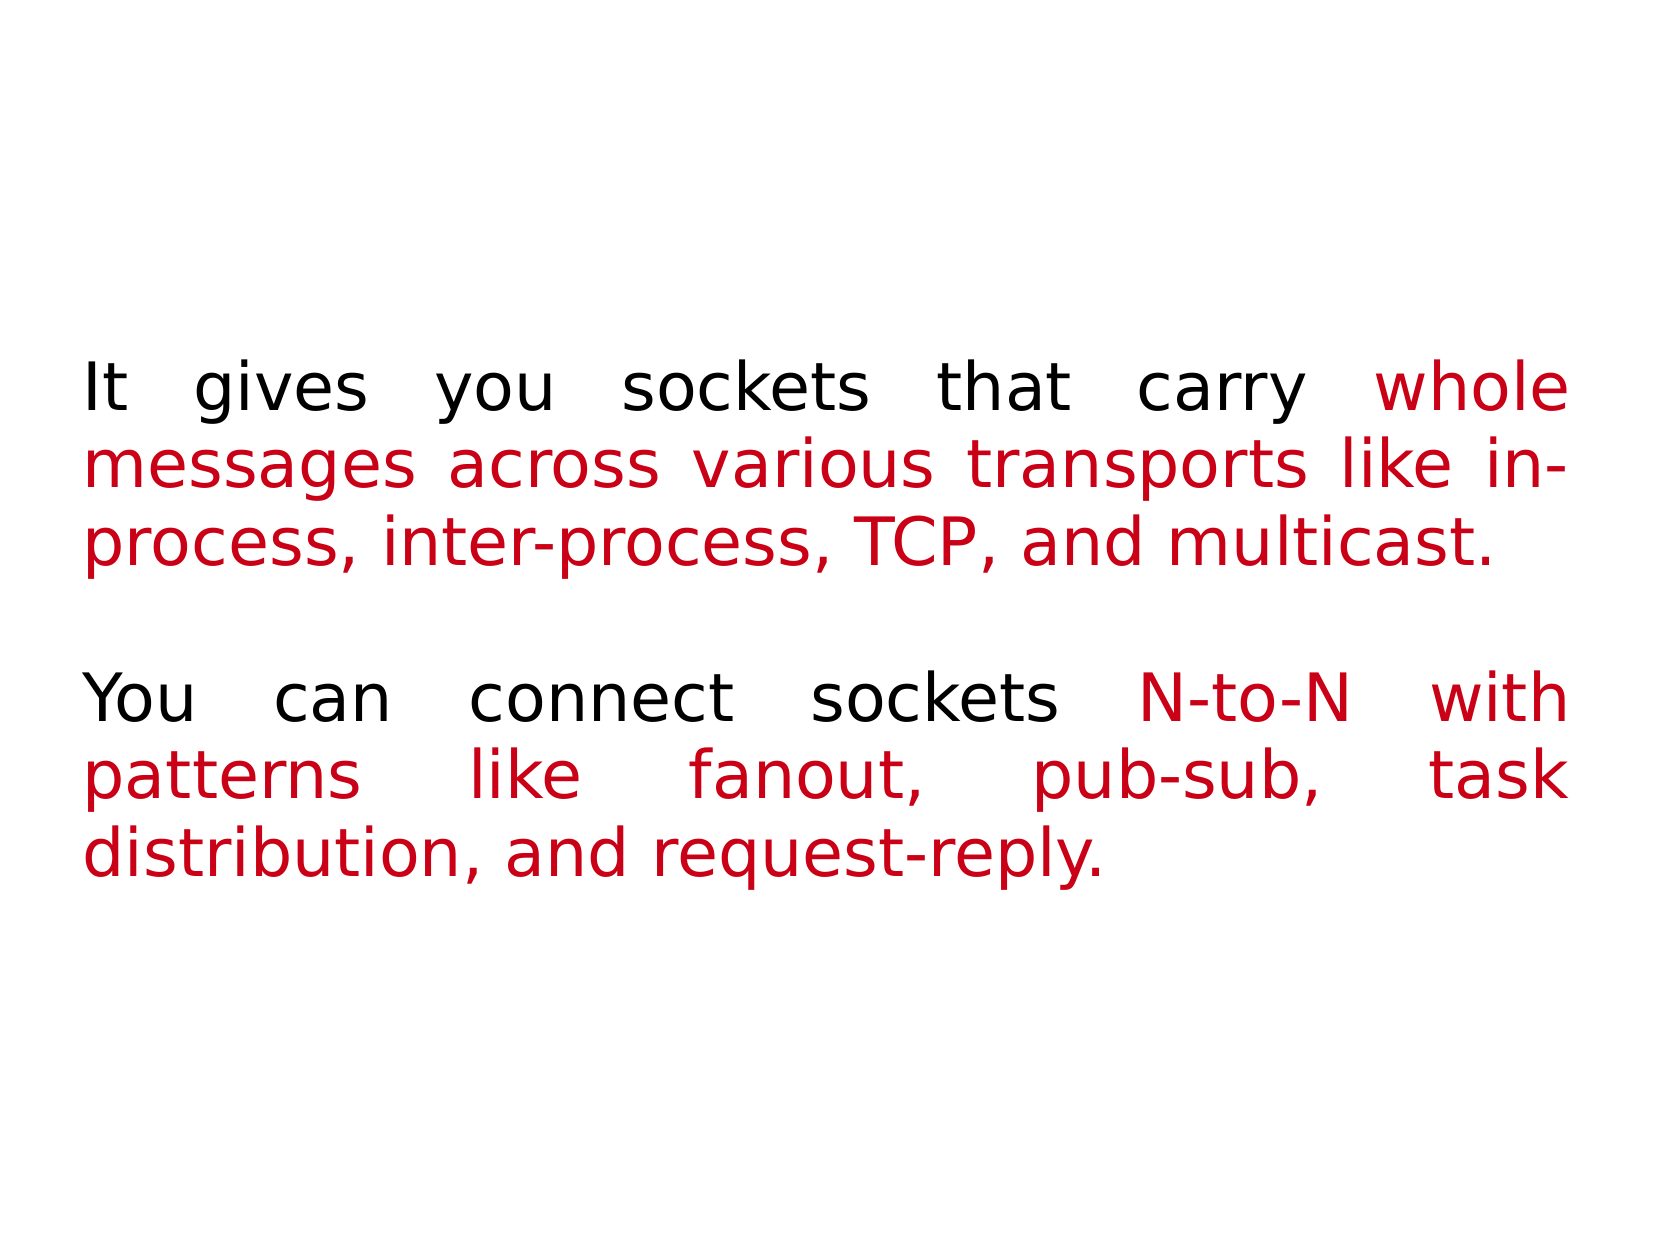

# It gives you sockets that carry whole messages across various transports like in-process, inter-process, TCP, and multicast.
You can connect sockets N-to-N with patterns like fanout, pub-sub, task distribution, and request-reply.